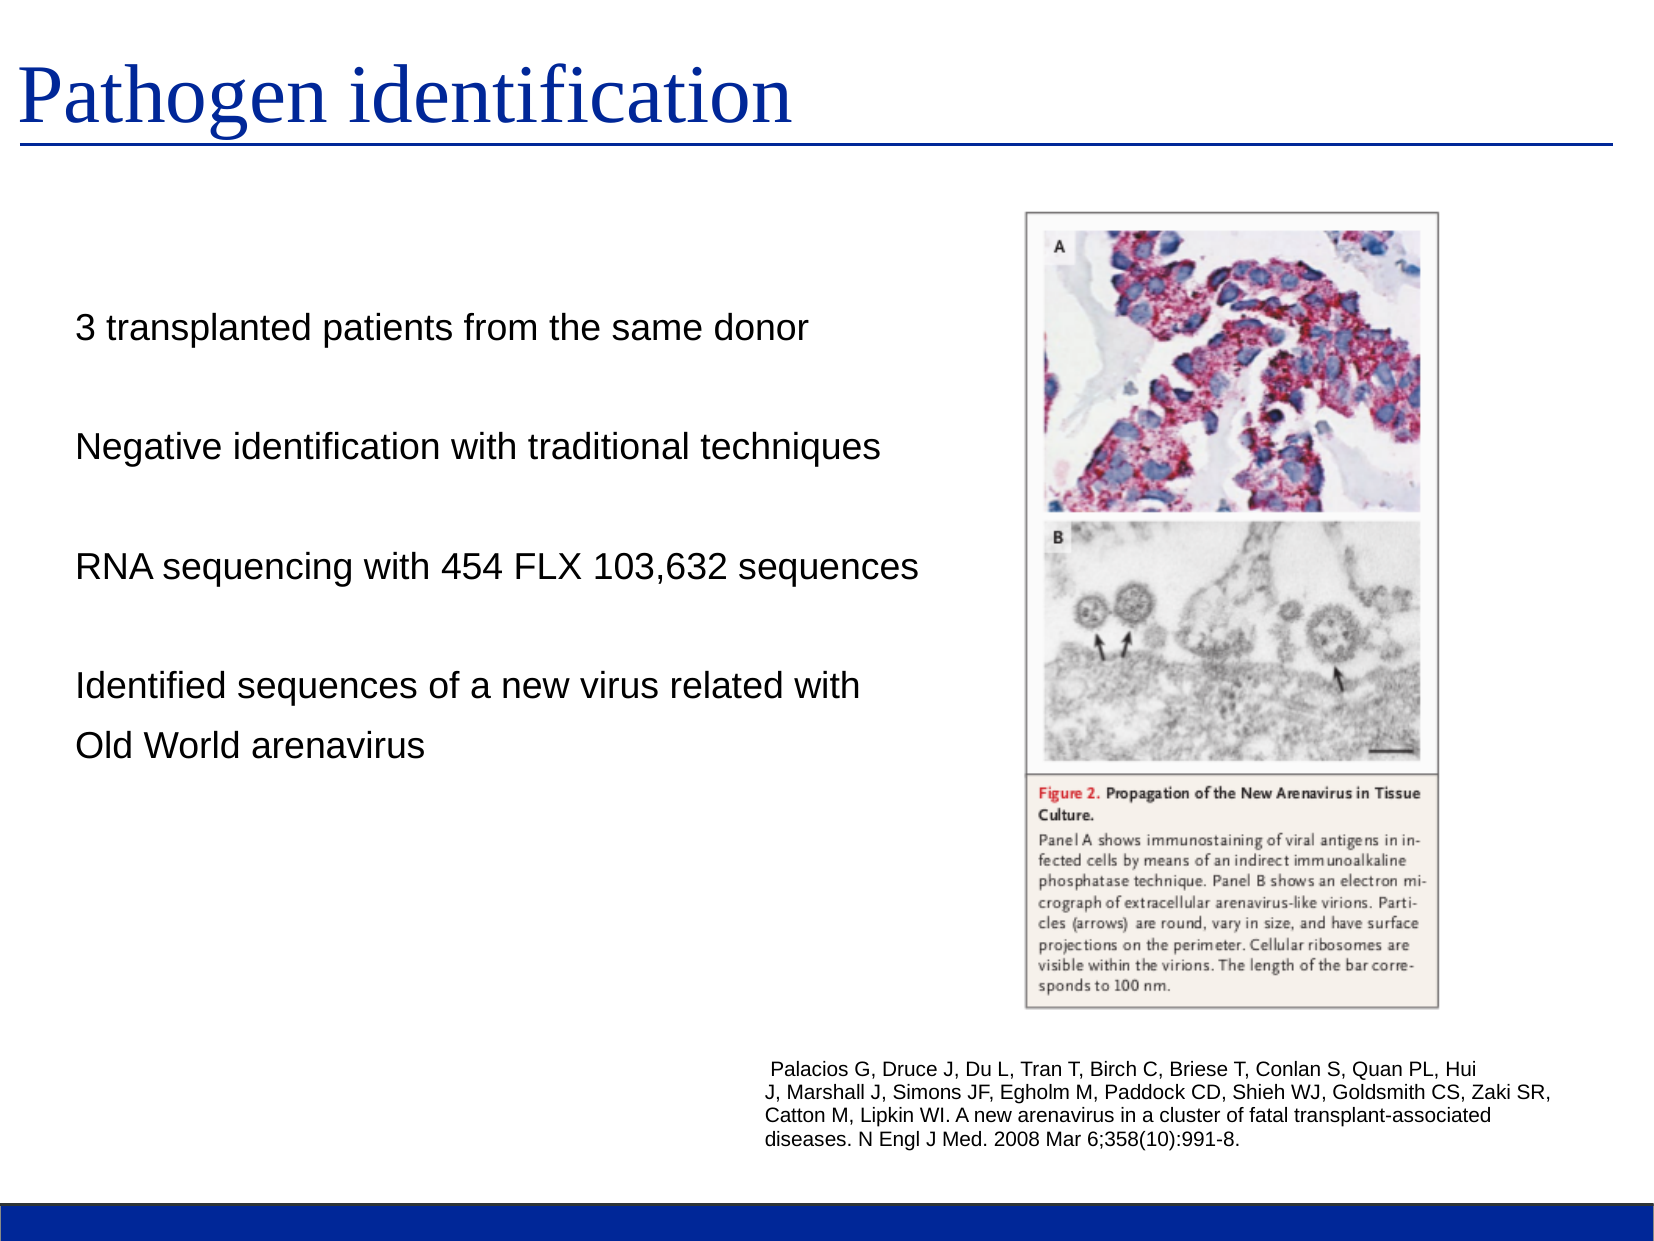

# Pathogen identification
3 transplanted patients from the same donor
Negative identification with traditional techniques
RNA sequencing with 454 FLX 103,632 sequences
Identified sequences of a new virus related with
Old World arenavirus
 Palacios G, Druce J, Du L, Tran T, Birch C, Briese T, Conlan S, Quan PL, Hui
J, Marshall J, Simons JF, Egholm M, Paddock CD, Shieh WJ, Goldsmith CS, Zaki SR,
Catton M, Lipkin WI. A new arenavirus in a cluster of fatal transplant-associated
diseases. N Engl J Med. 2008 Mar 6;358(10):991-8.